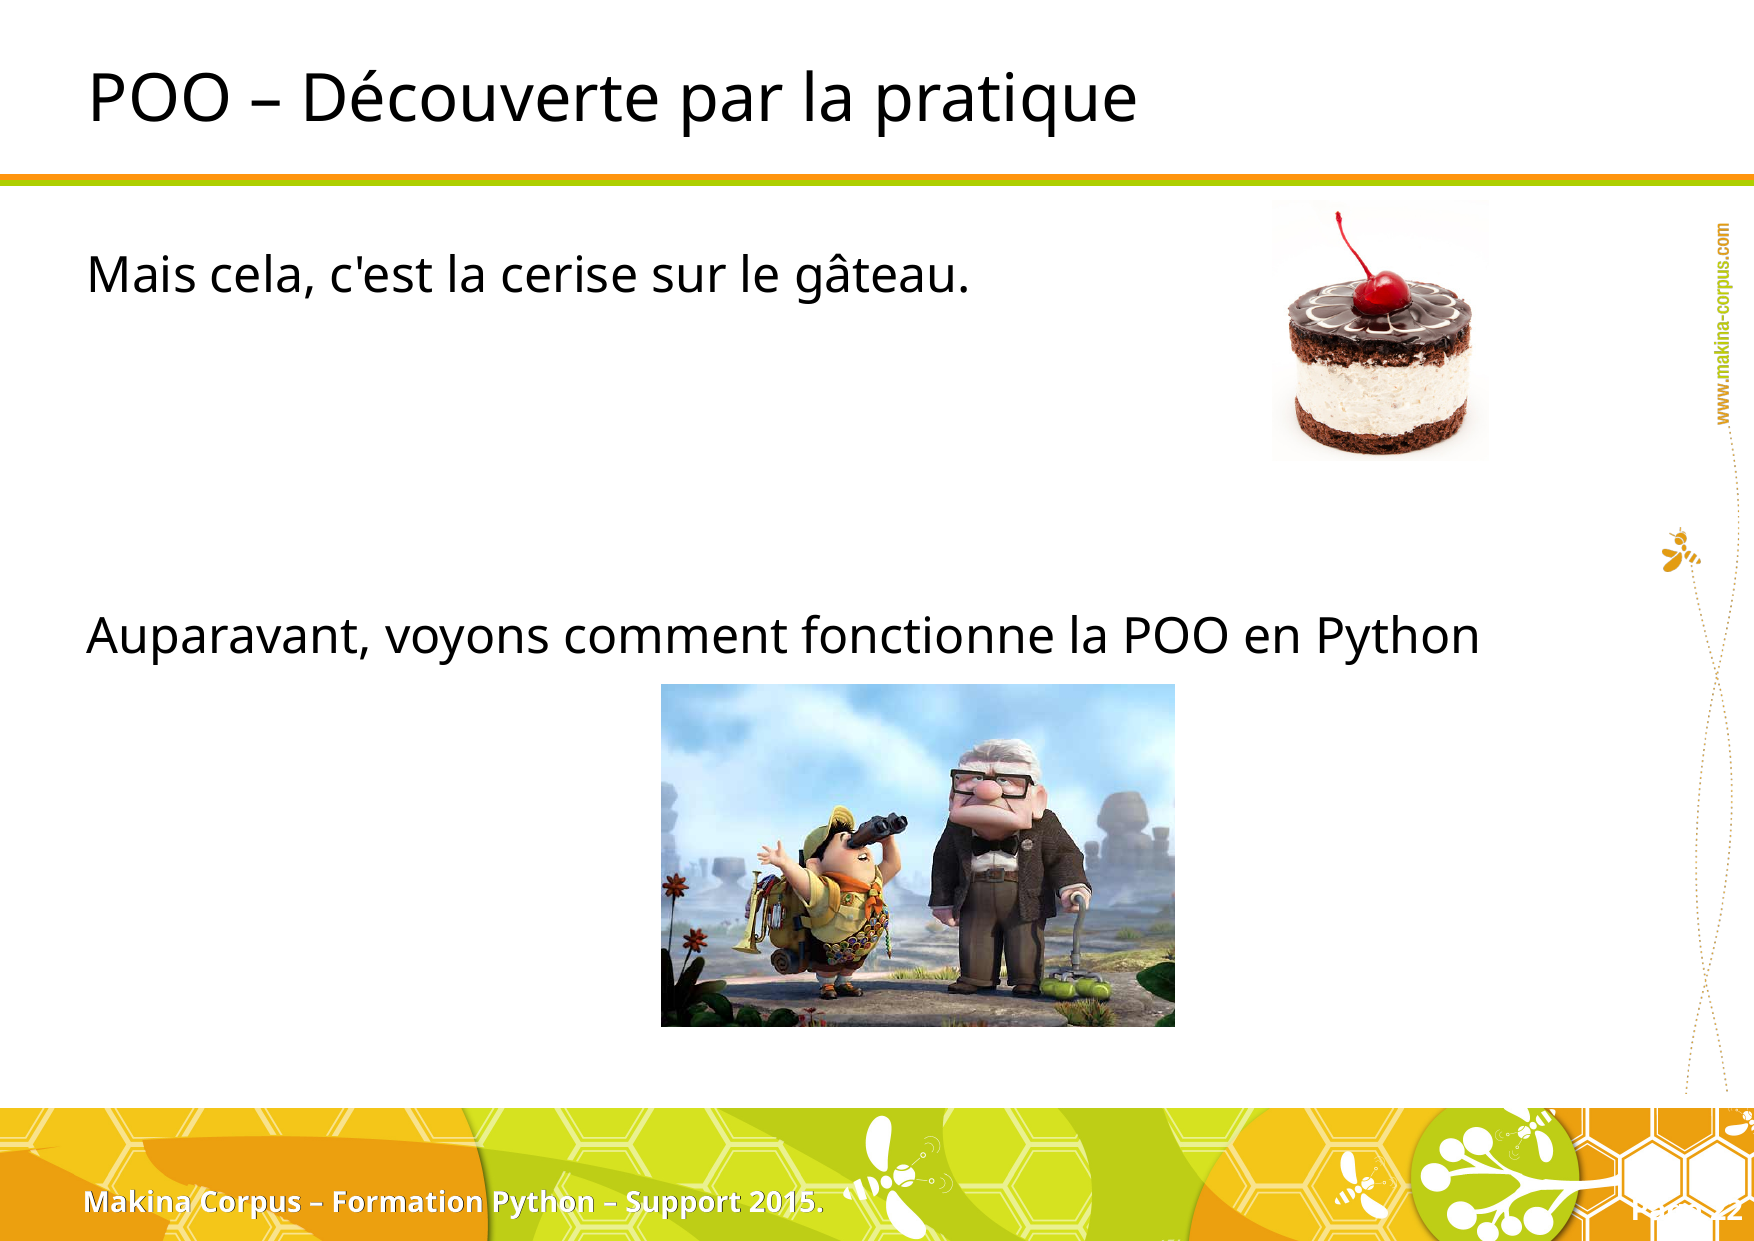

# POO – Découverte par la pratique
Mais cela, c'est la cerise sur le gâteau.
Auparavant, voyons comment fonctionne la POO en Python
tesg
22